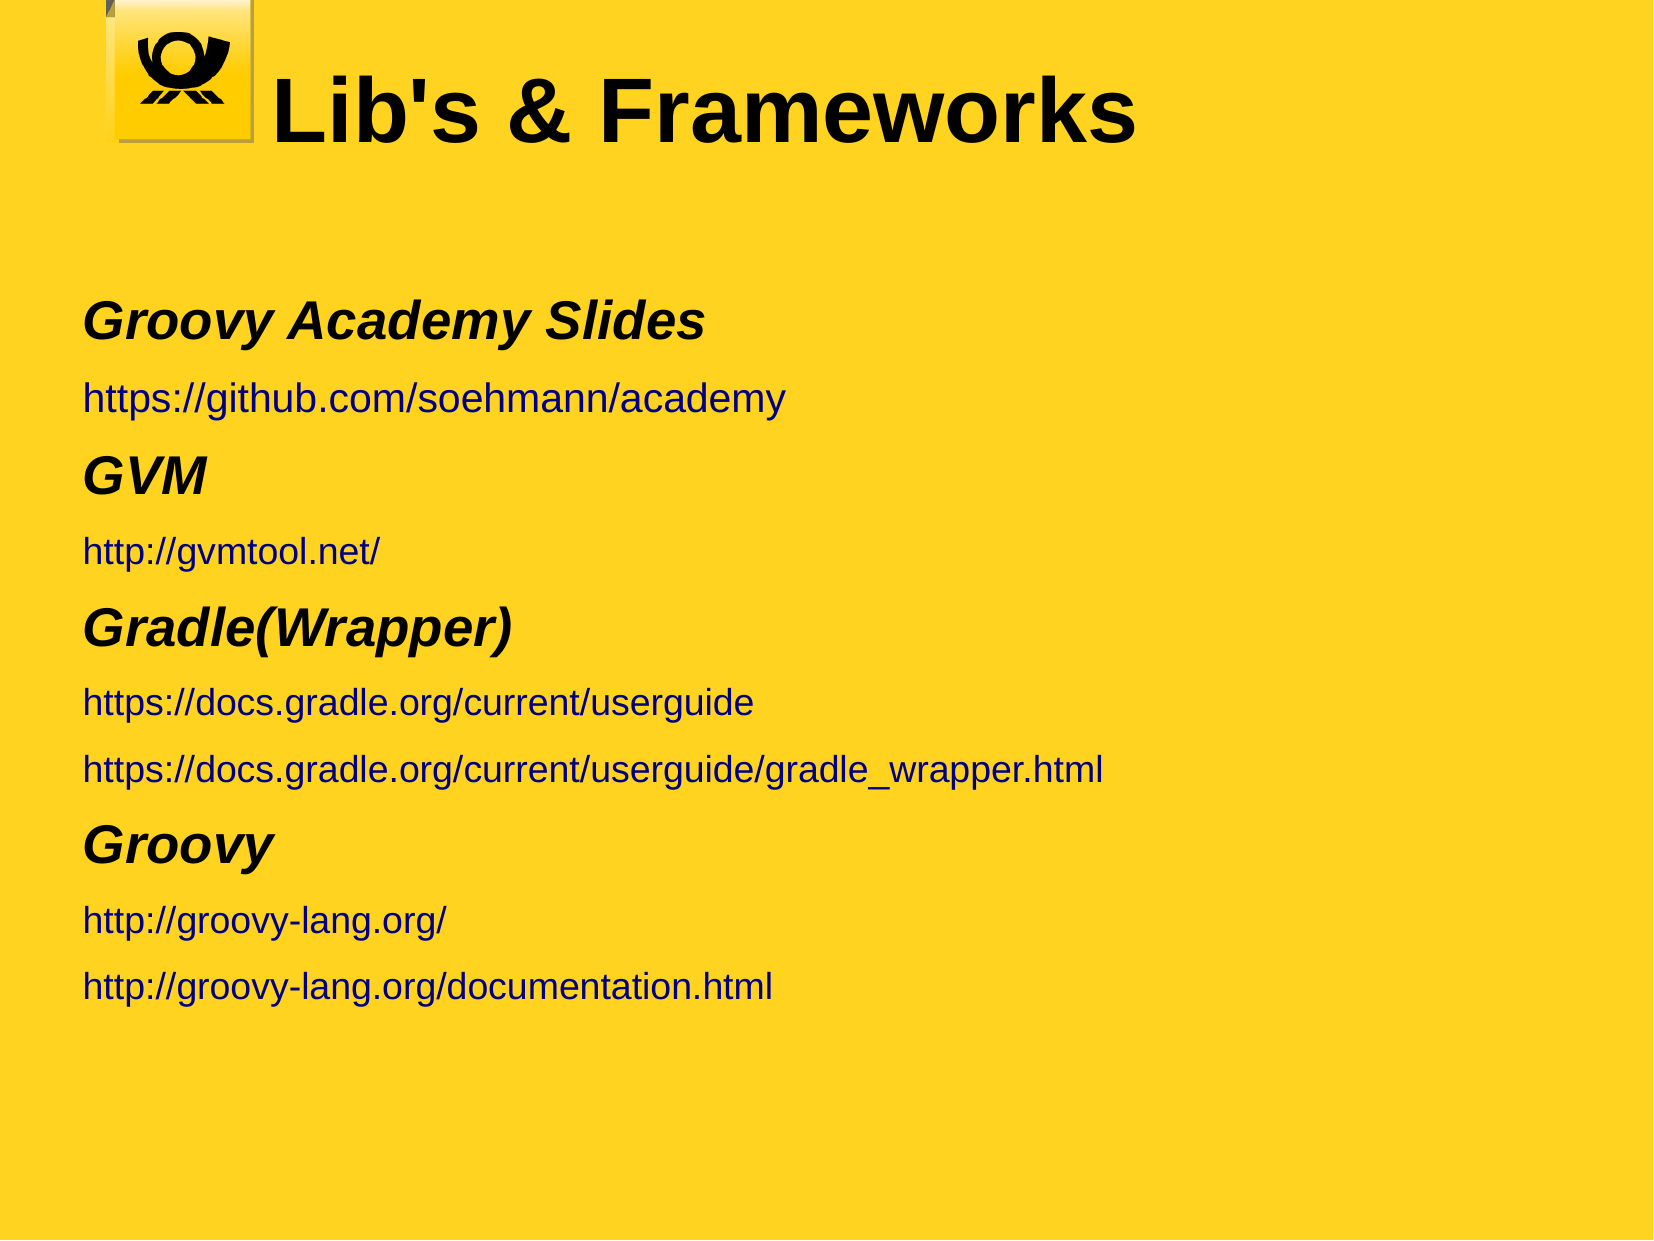

# Lib's & Frameworks
Groovy Academy Slides
https://github.com/soehmann/academy
GVM
http://gvmtool.net/
Gradle(Wrapper)
https://docs.gradle.org/current/userguide
https://docs.gradle.org/current/userguide/gradle_wrapper.html
Groovy
http://groovy-lang.org/
http://groovy-lang.org/documentation.html